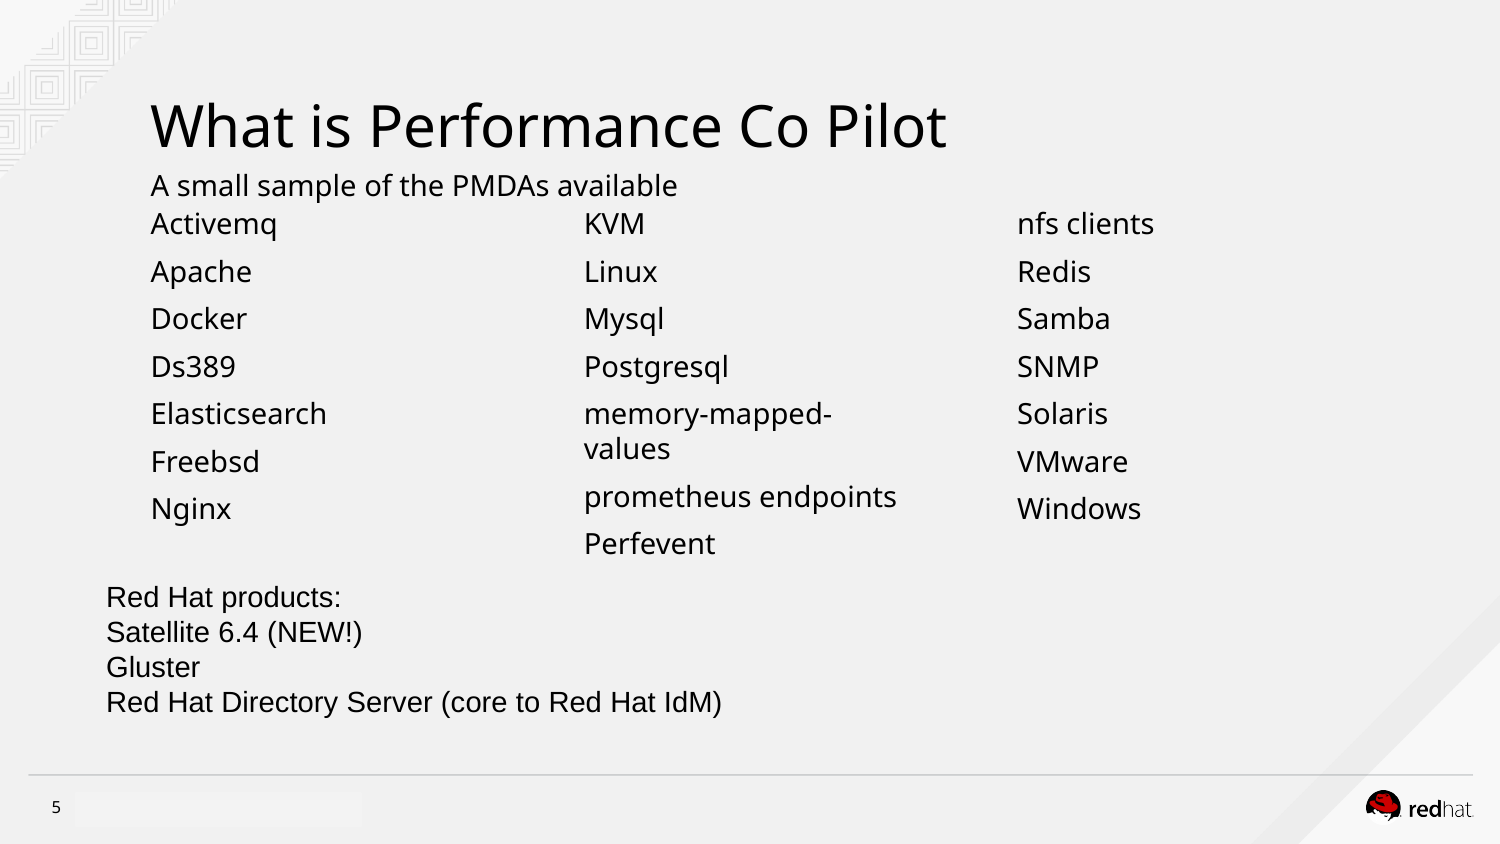

# What is Performance Co Pilot
A small sample of the PMDAs available
Activemq
Apache
Docker
Ds389
Elasticsearch
Freebsd
Nginx
KVM
Linux
Mysql
Postgresql
memory-mapped-values
prometheus endpoints
Perfevent
nfs clients
Redis
Samba
SNMP
Solaris
VMware
Windows
Red Hat products:
Satellite 6.4 (NEW!)
Gluster
Red Hat Directory Server (core to Red Hat IdM)